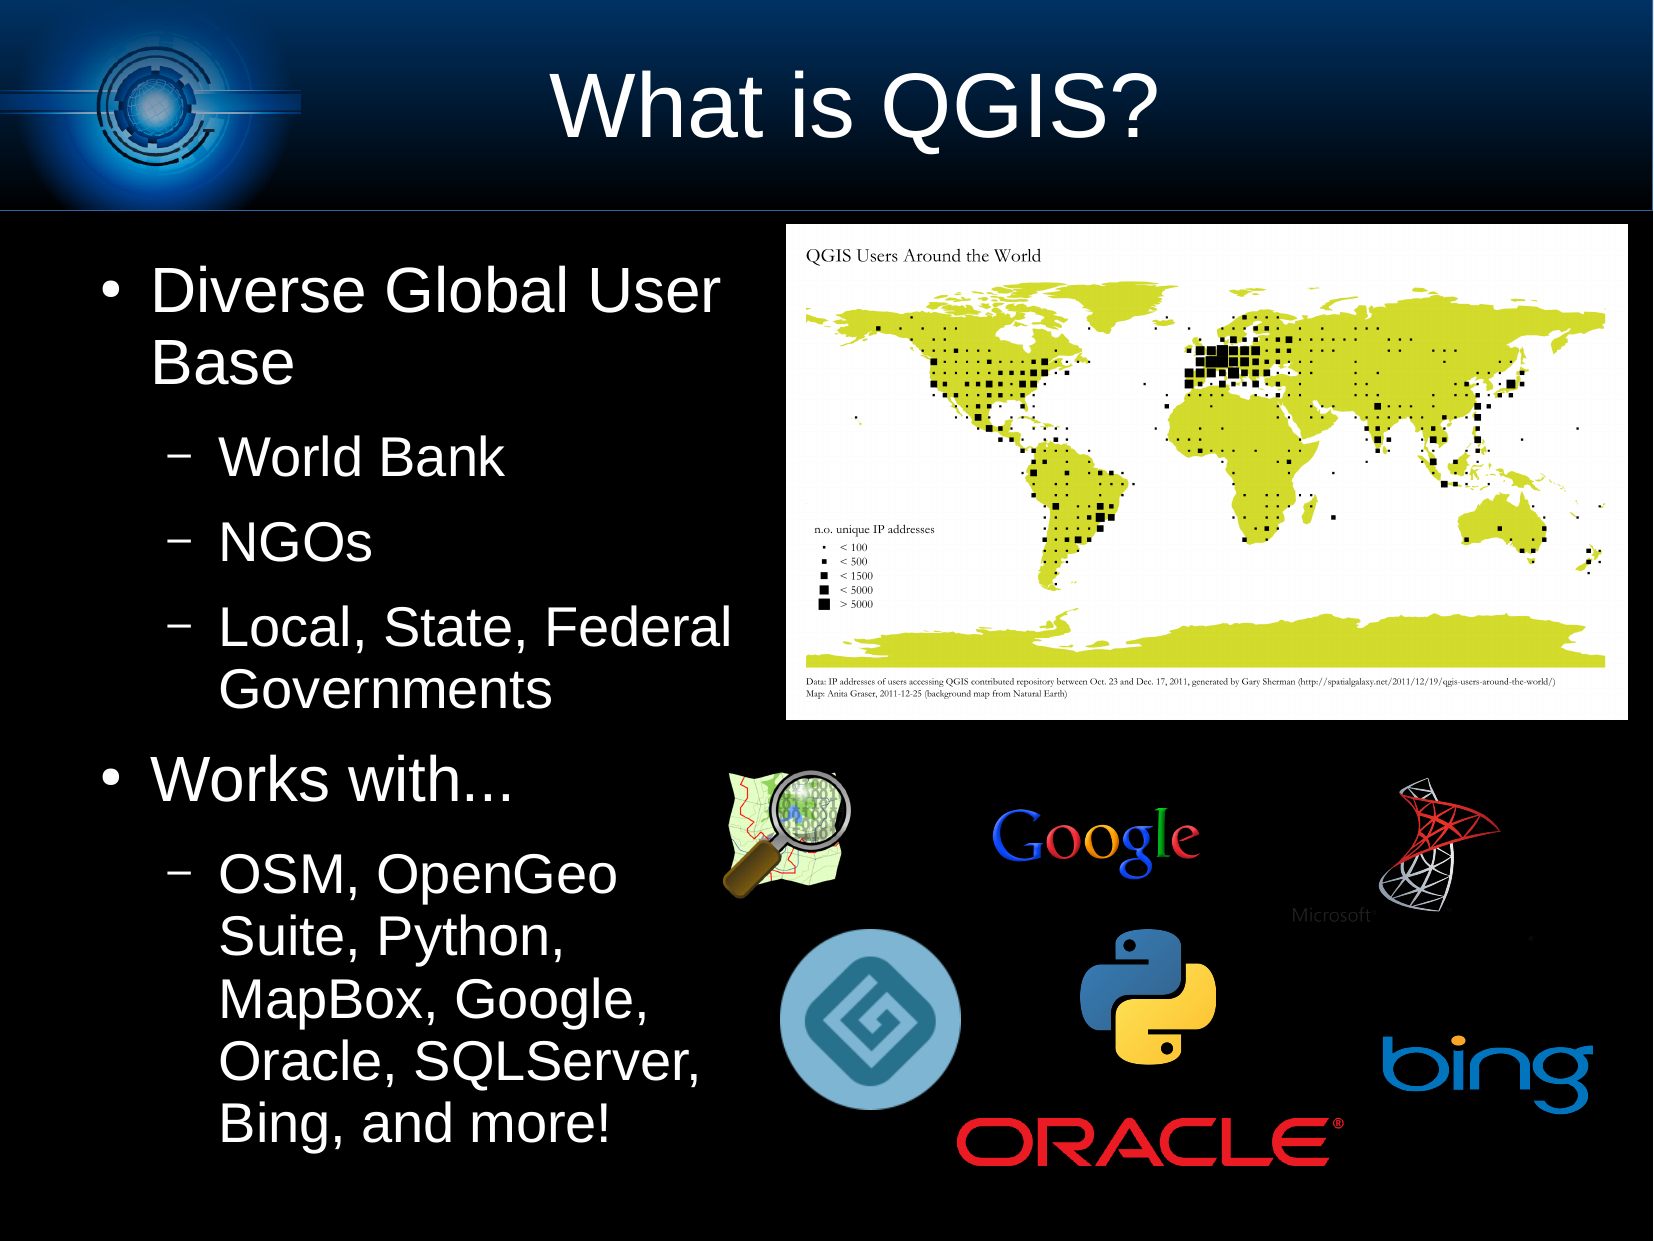

# What is QGIS?
Diverse Global User Base
World Bank
NGOs
Local, State, Federal Governments
Works with...
OSM, OpenGeo Suite, Python, MapBox, Google, Oracle, SQLServer, Bing, and more!